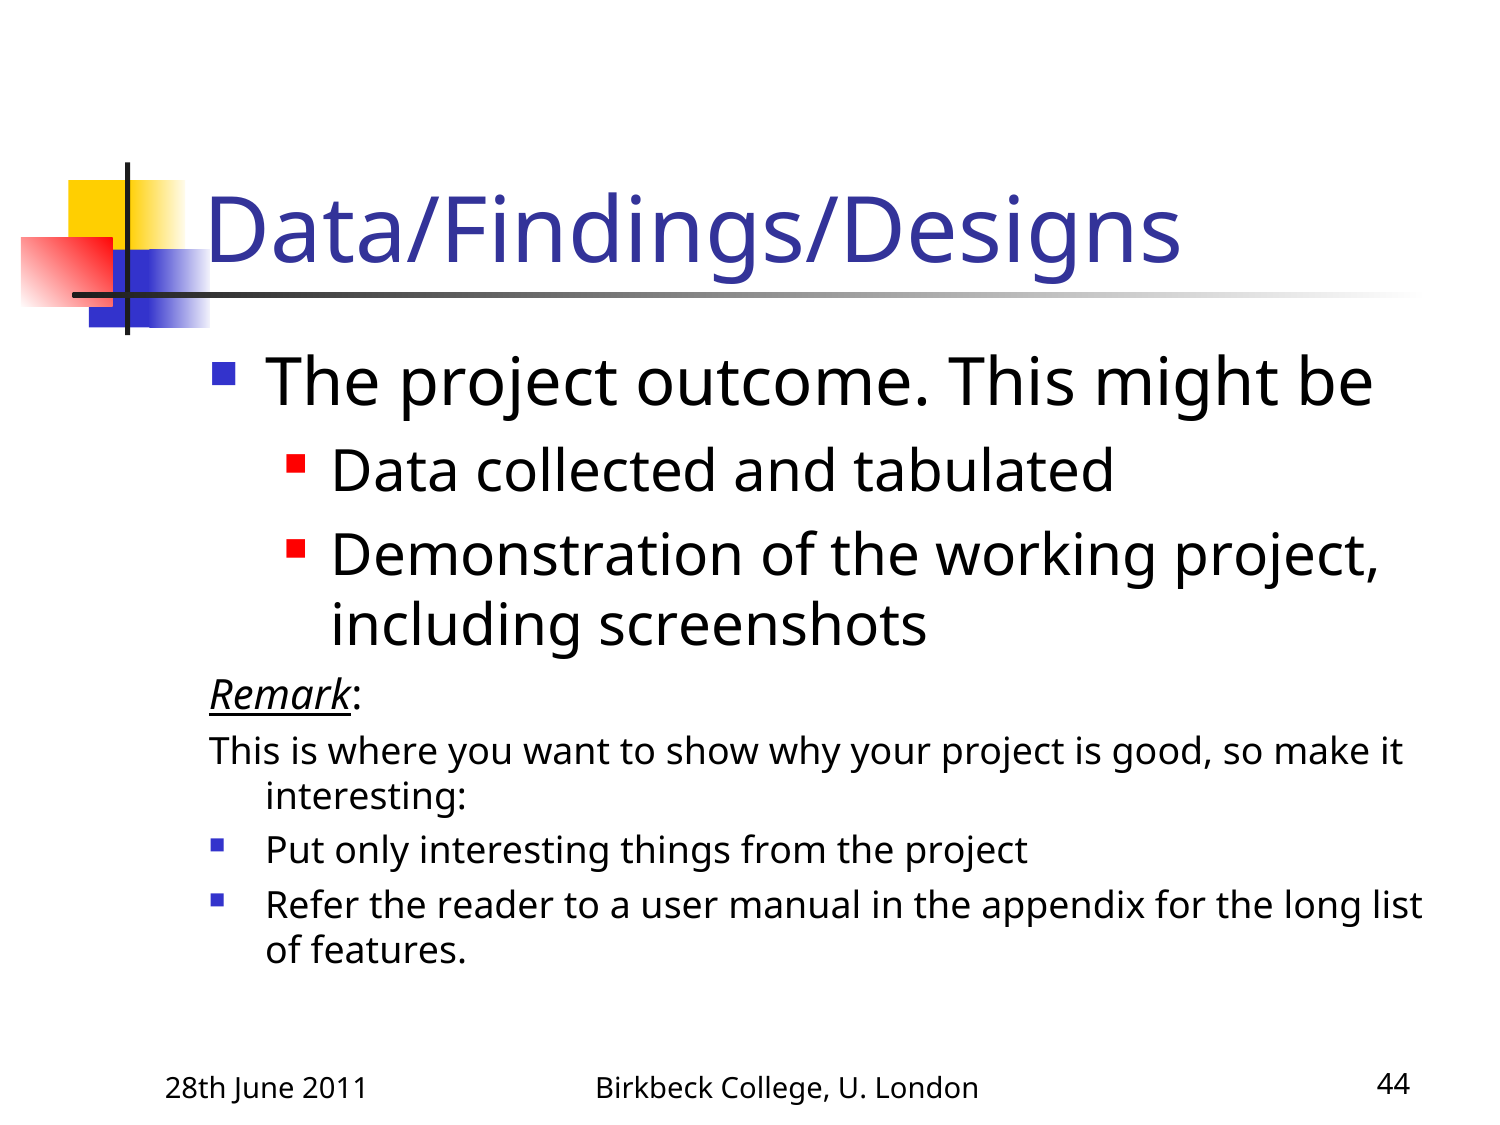

# Data/Findings/Designs
The project outcome. This might be
Data collected and tabulated
Demonstration of the working project, including screenshots
Remark:
This is where you want to show why your project is good, so make it interesting:
Put only interesting things from the project
Refer the reader to a user manual in the appendix for the long list of features.
28th June 2011
Birkbeck College, U. London